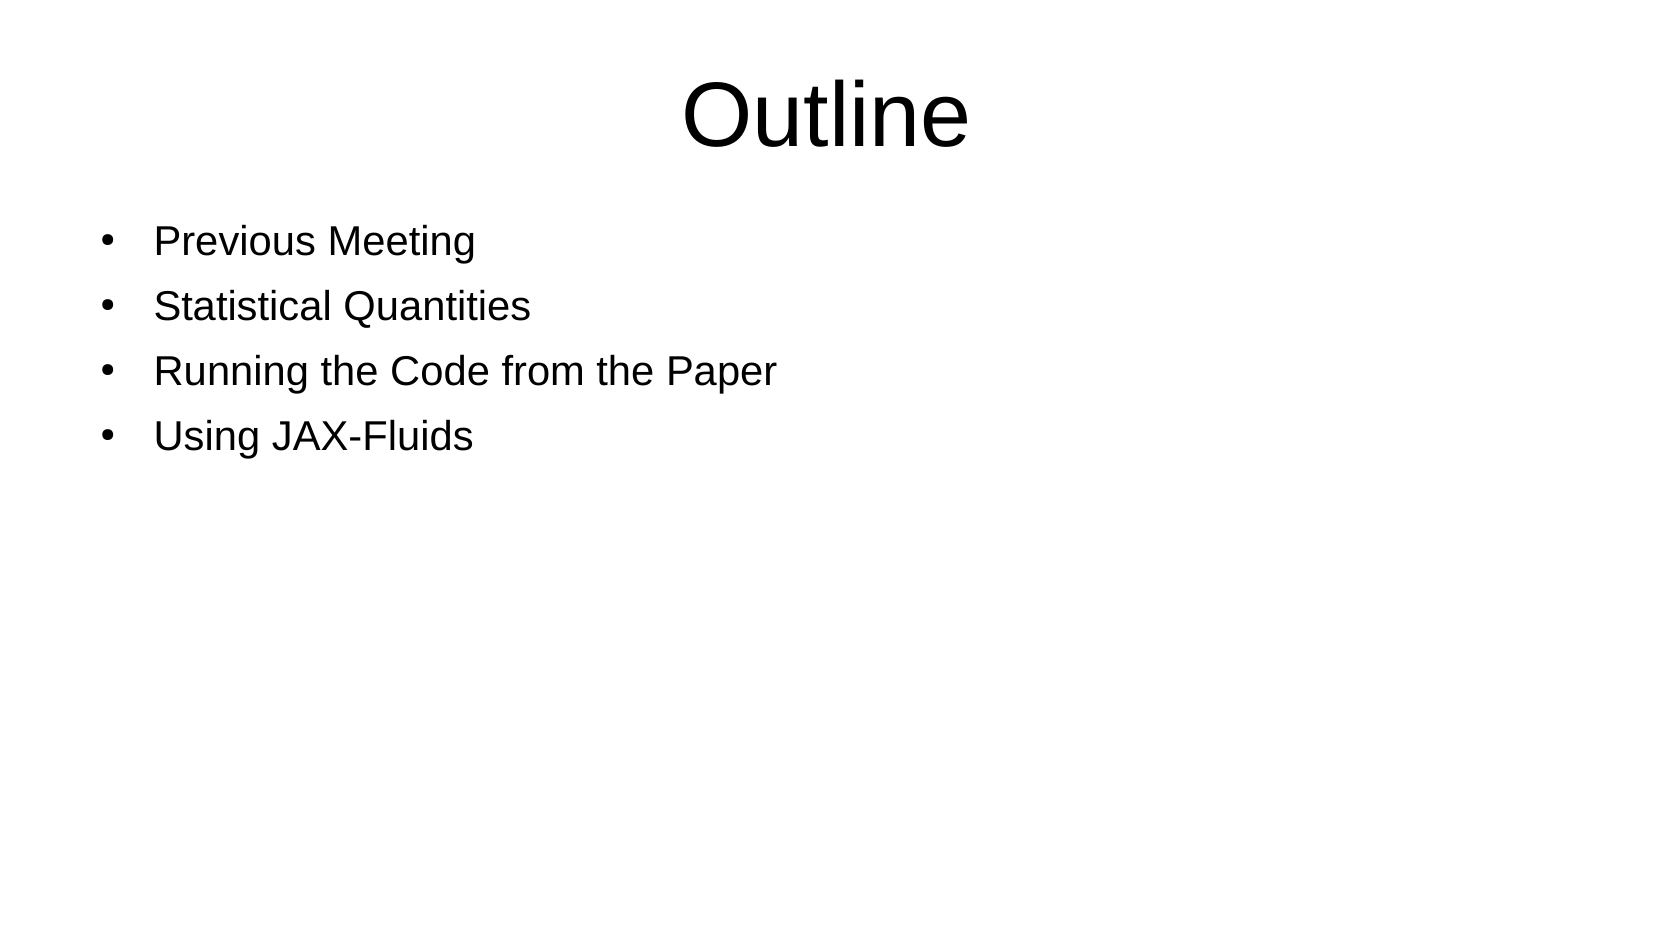

# Outline
Previous Meeting
Statistical Quantities
Running the Code from the Paper
Using JAX-Fluids